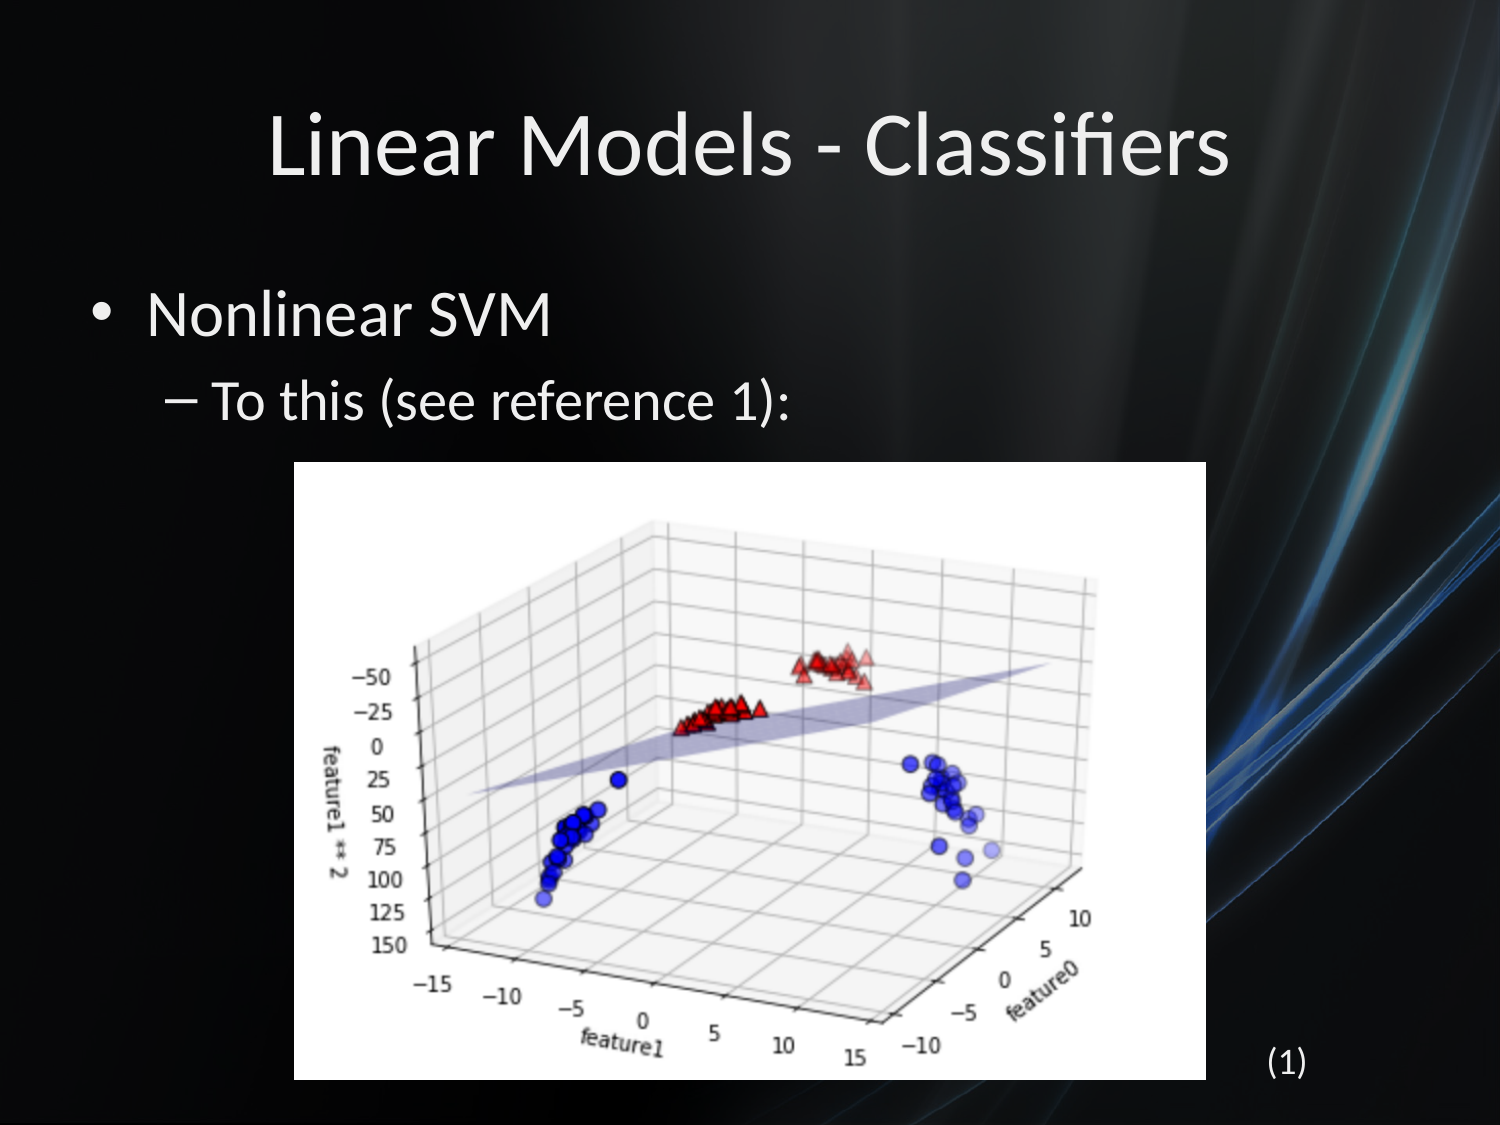

# Linear Models - Classifiers
Nonlinear SVM
To this (see reference 1):
(1)